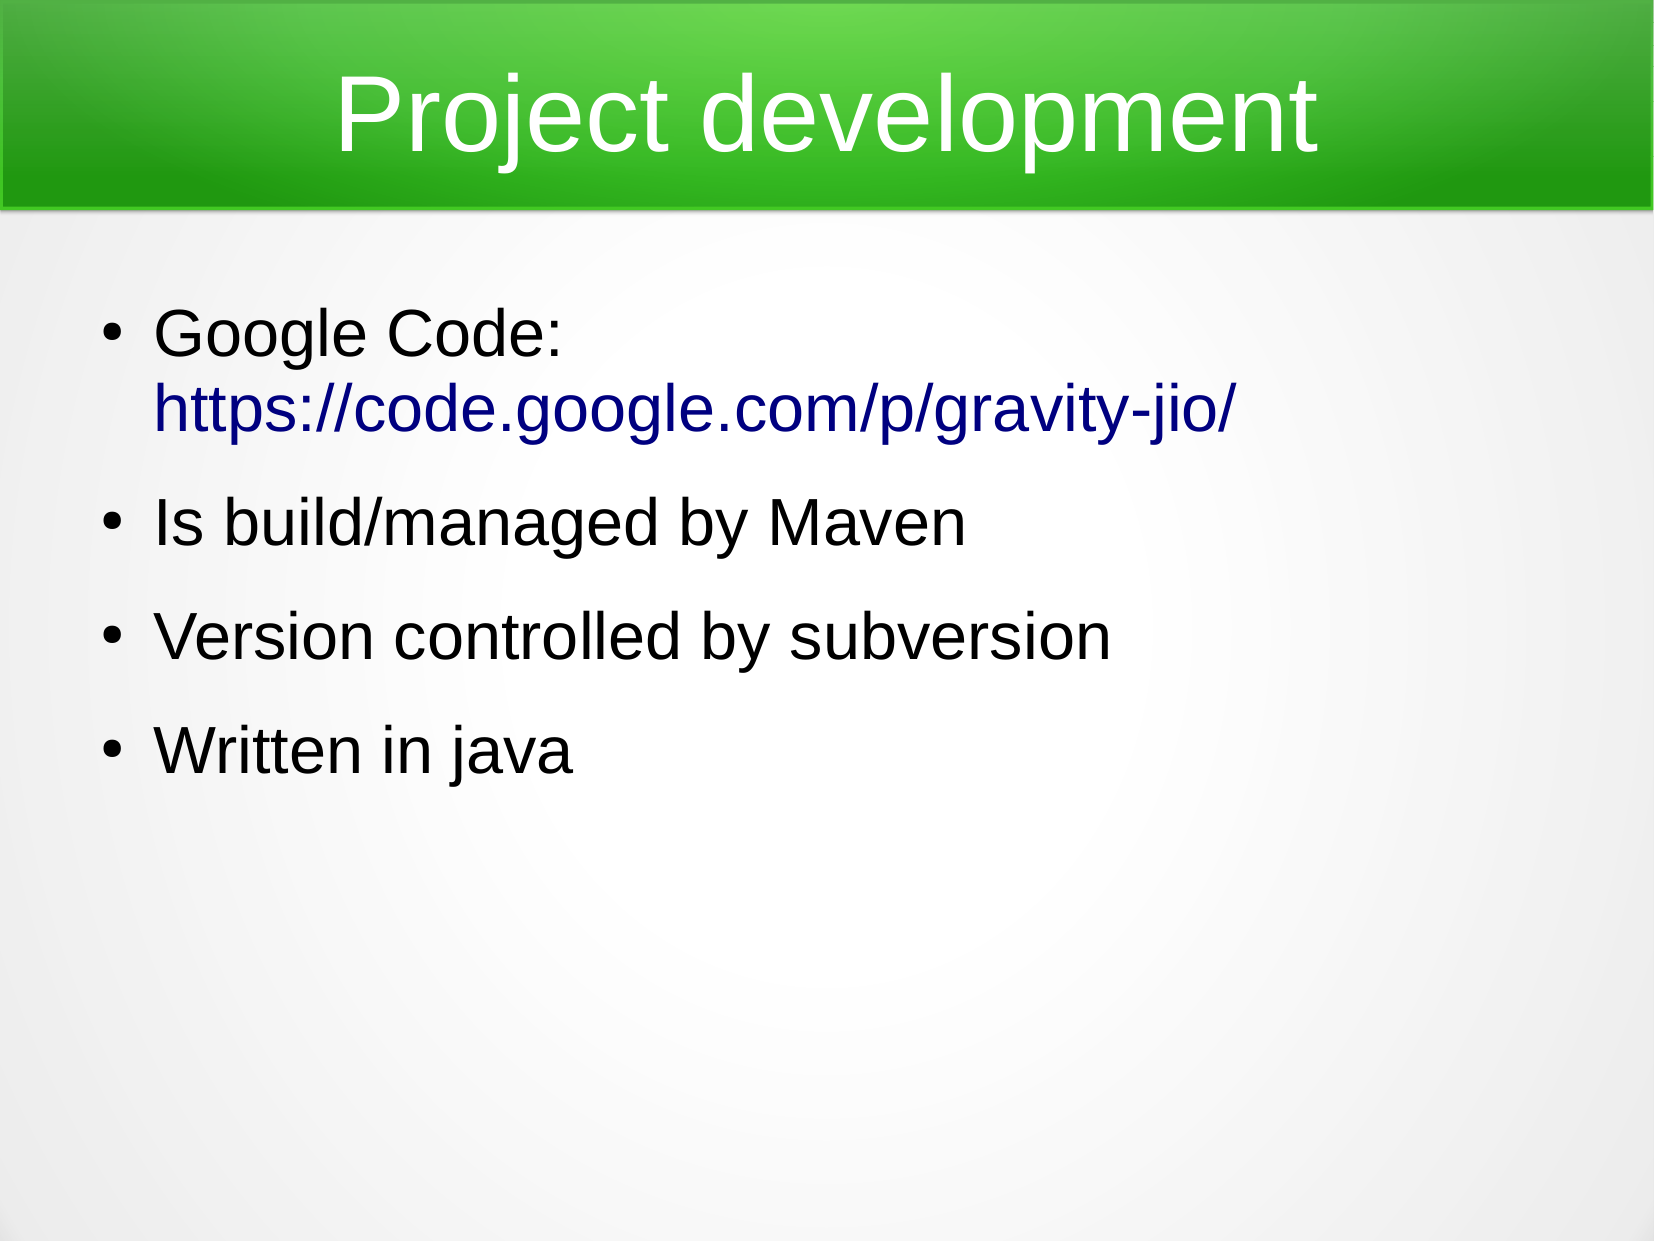

# Project development
Google Code: https://code.google.com/p/gravity-jio/
Is build/managed by Maven
Version controlled by subversion
Written in java